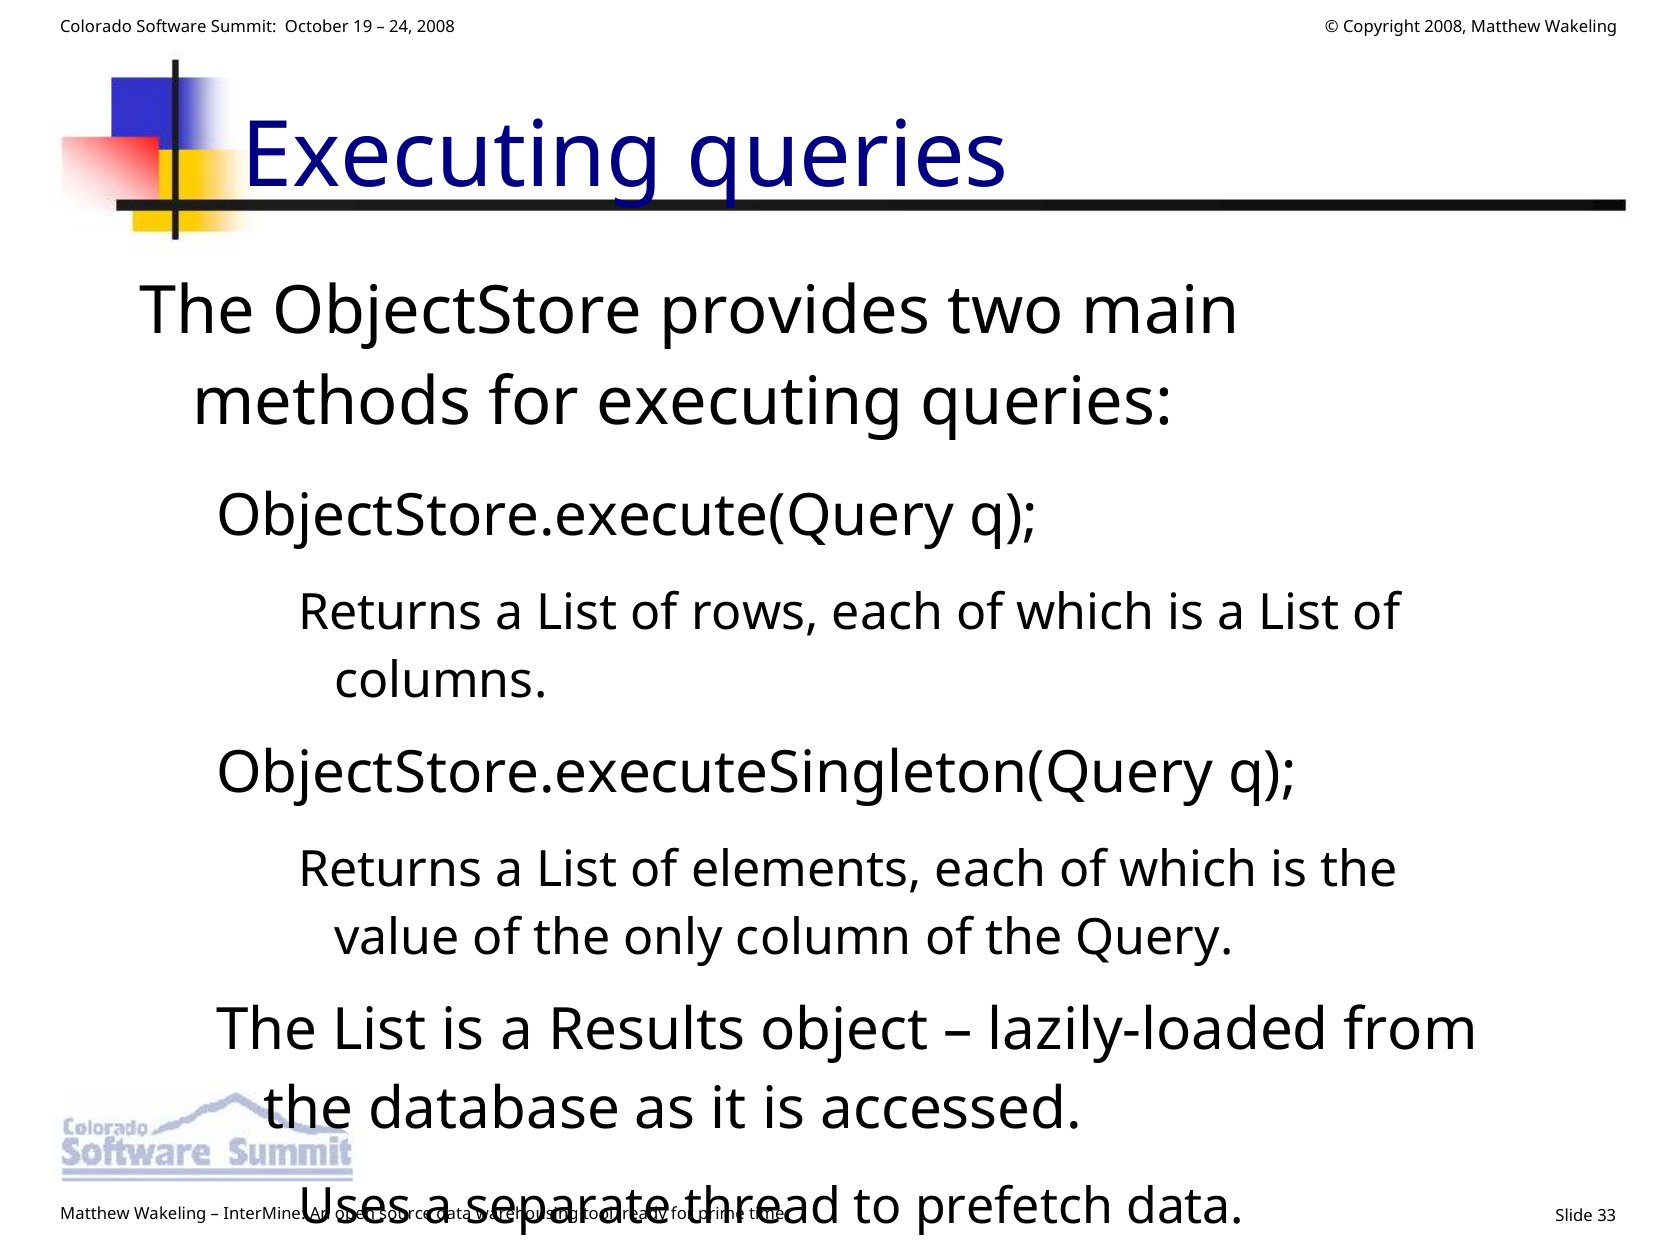

# Executing queries
The ObjectStore provides two main methods for executing queries:
ObjectStore.execute(Query q);
Returns a List of rows, each of which is a List of columns.
ObjectStore.executeSingleton(Query q);
Returns a List of elements, each of which is the value of the only column of the Query.
The List is a Results object – lazily-loaded from the database as it is accessed.
Uses a separate thread to prefetch data.